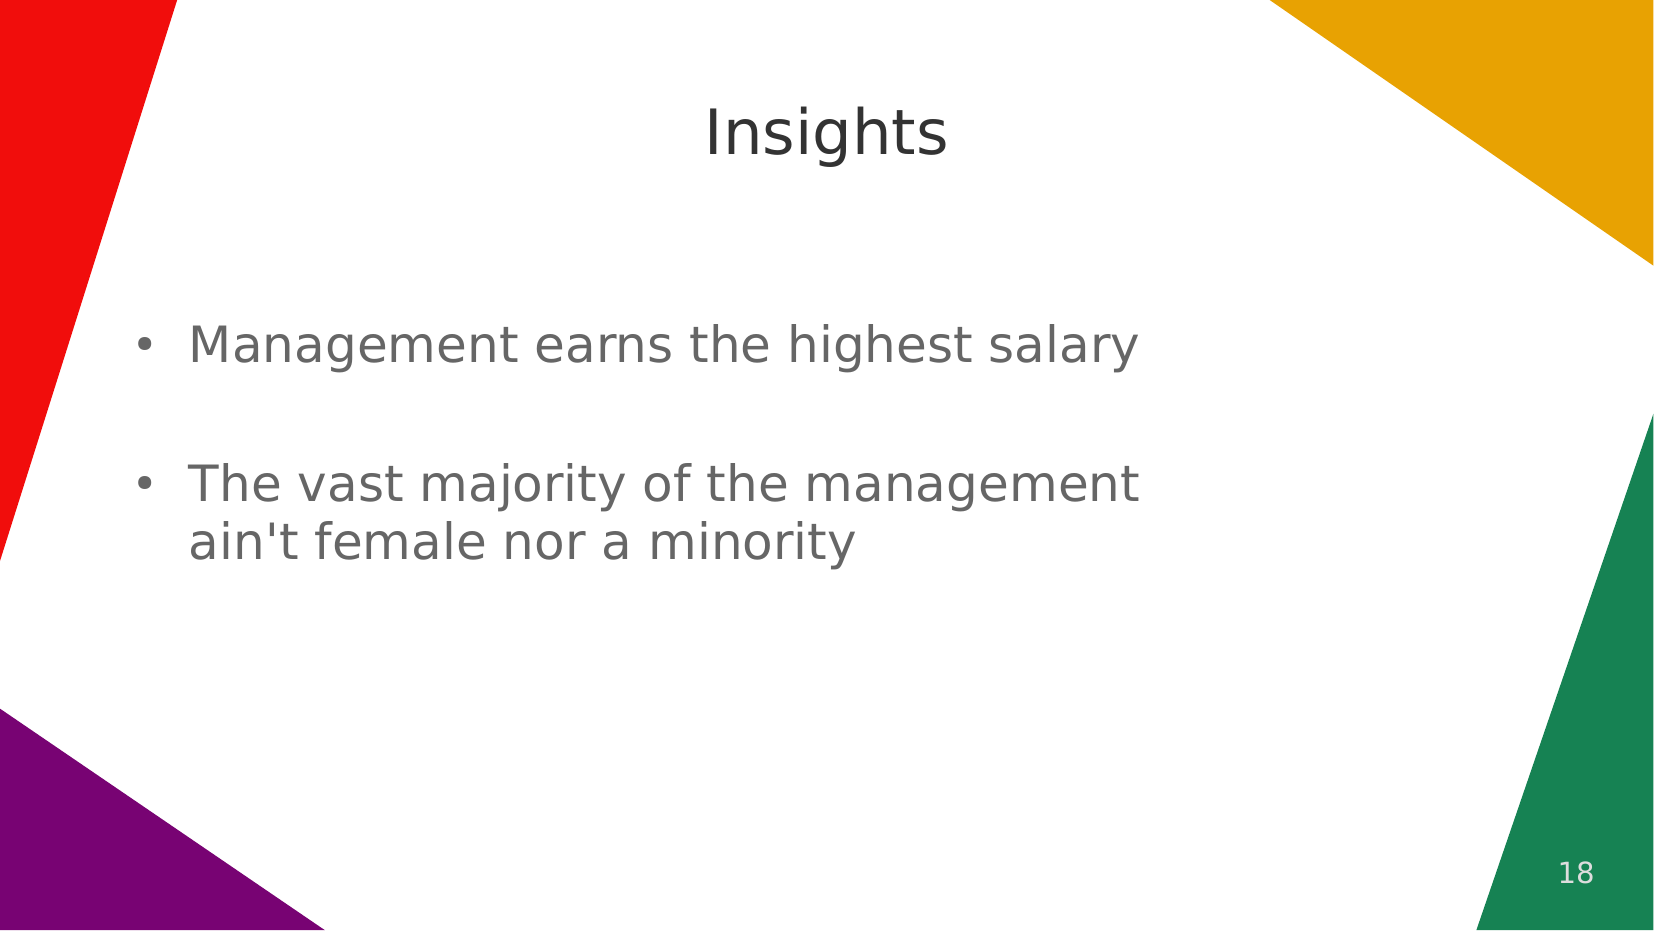

# Insights
Management earns the highest salary
The vast majority of the management
ain't female nor a minority
18